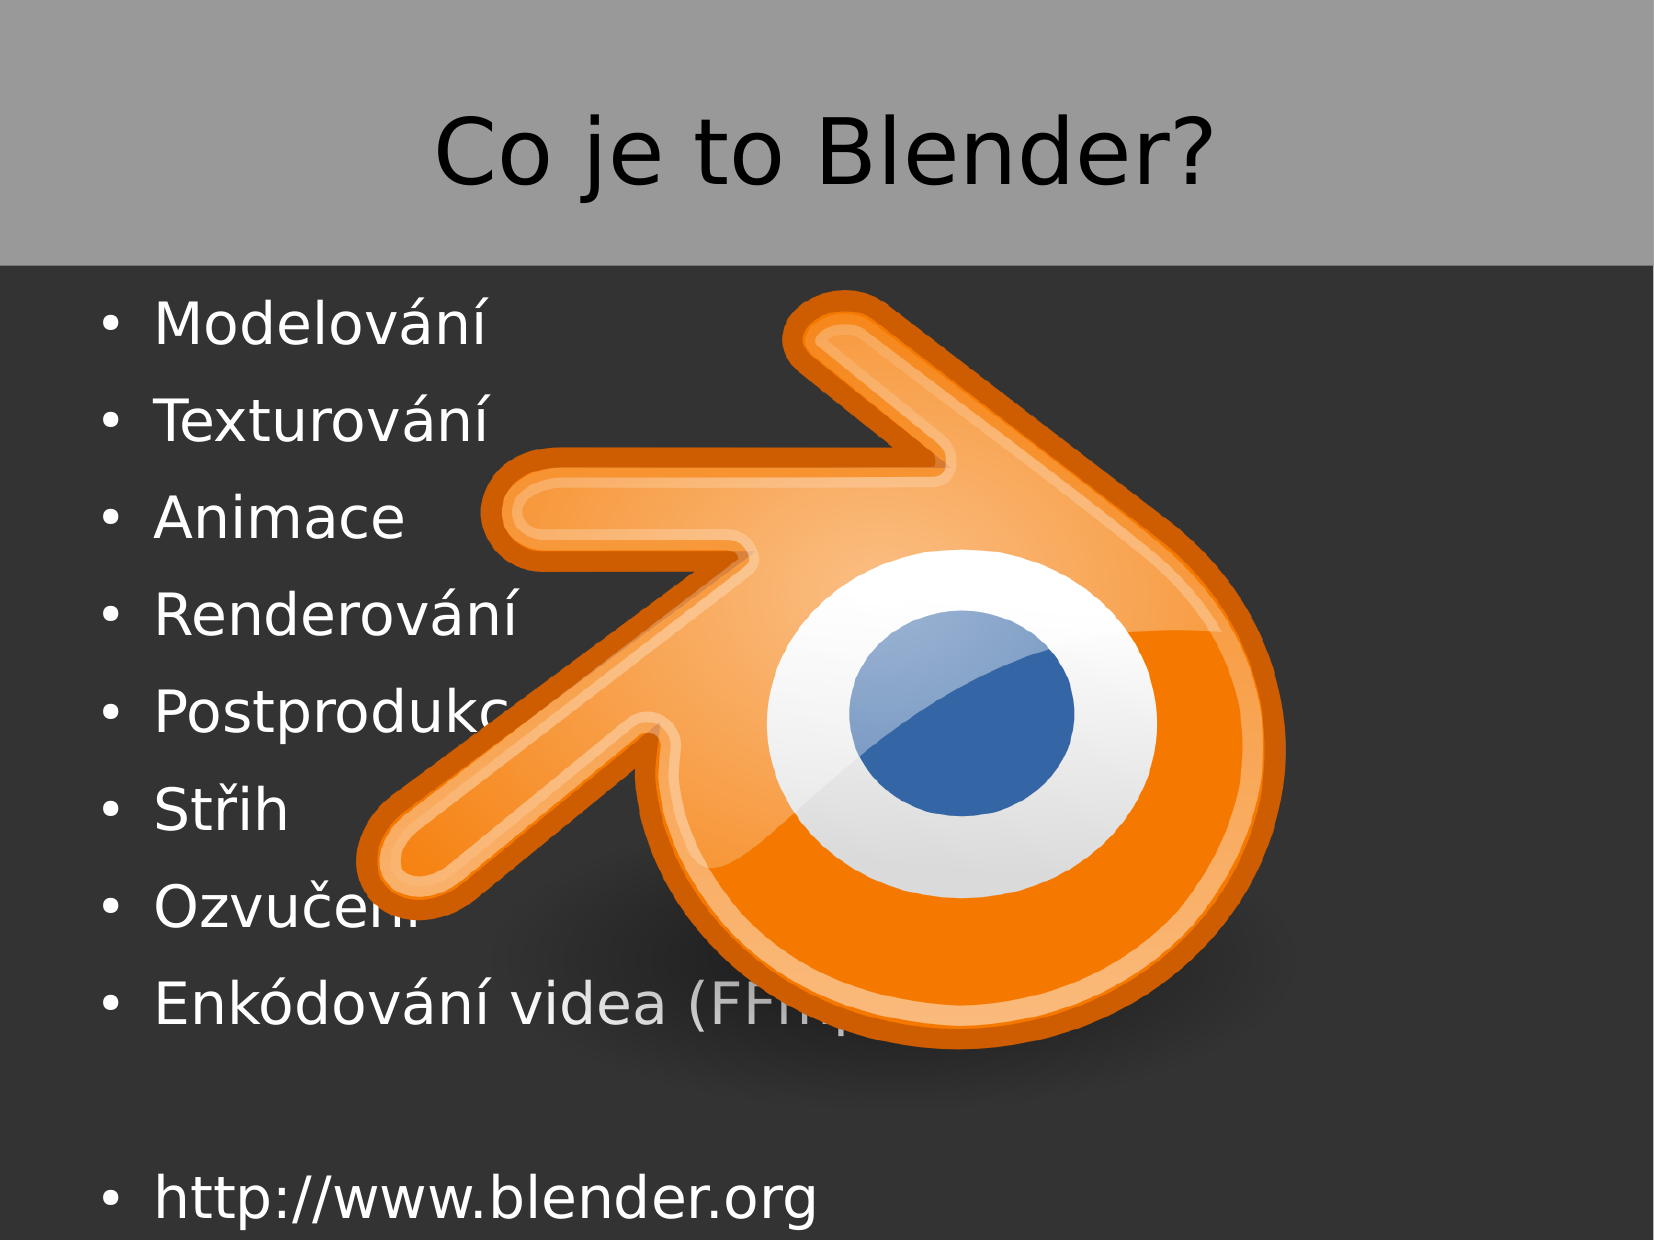

# Co je to Blender?
Modelování
Texturování
Animace
Renderování
Postprodukce
Střih
Ozvučení
Enkódování videa (FFmpeg)
http://www.blender.org